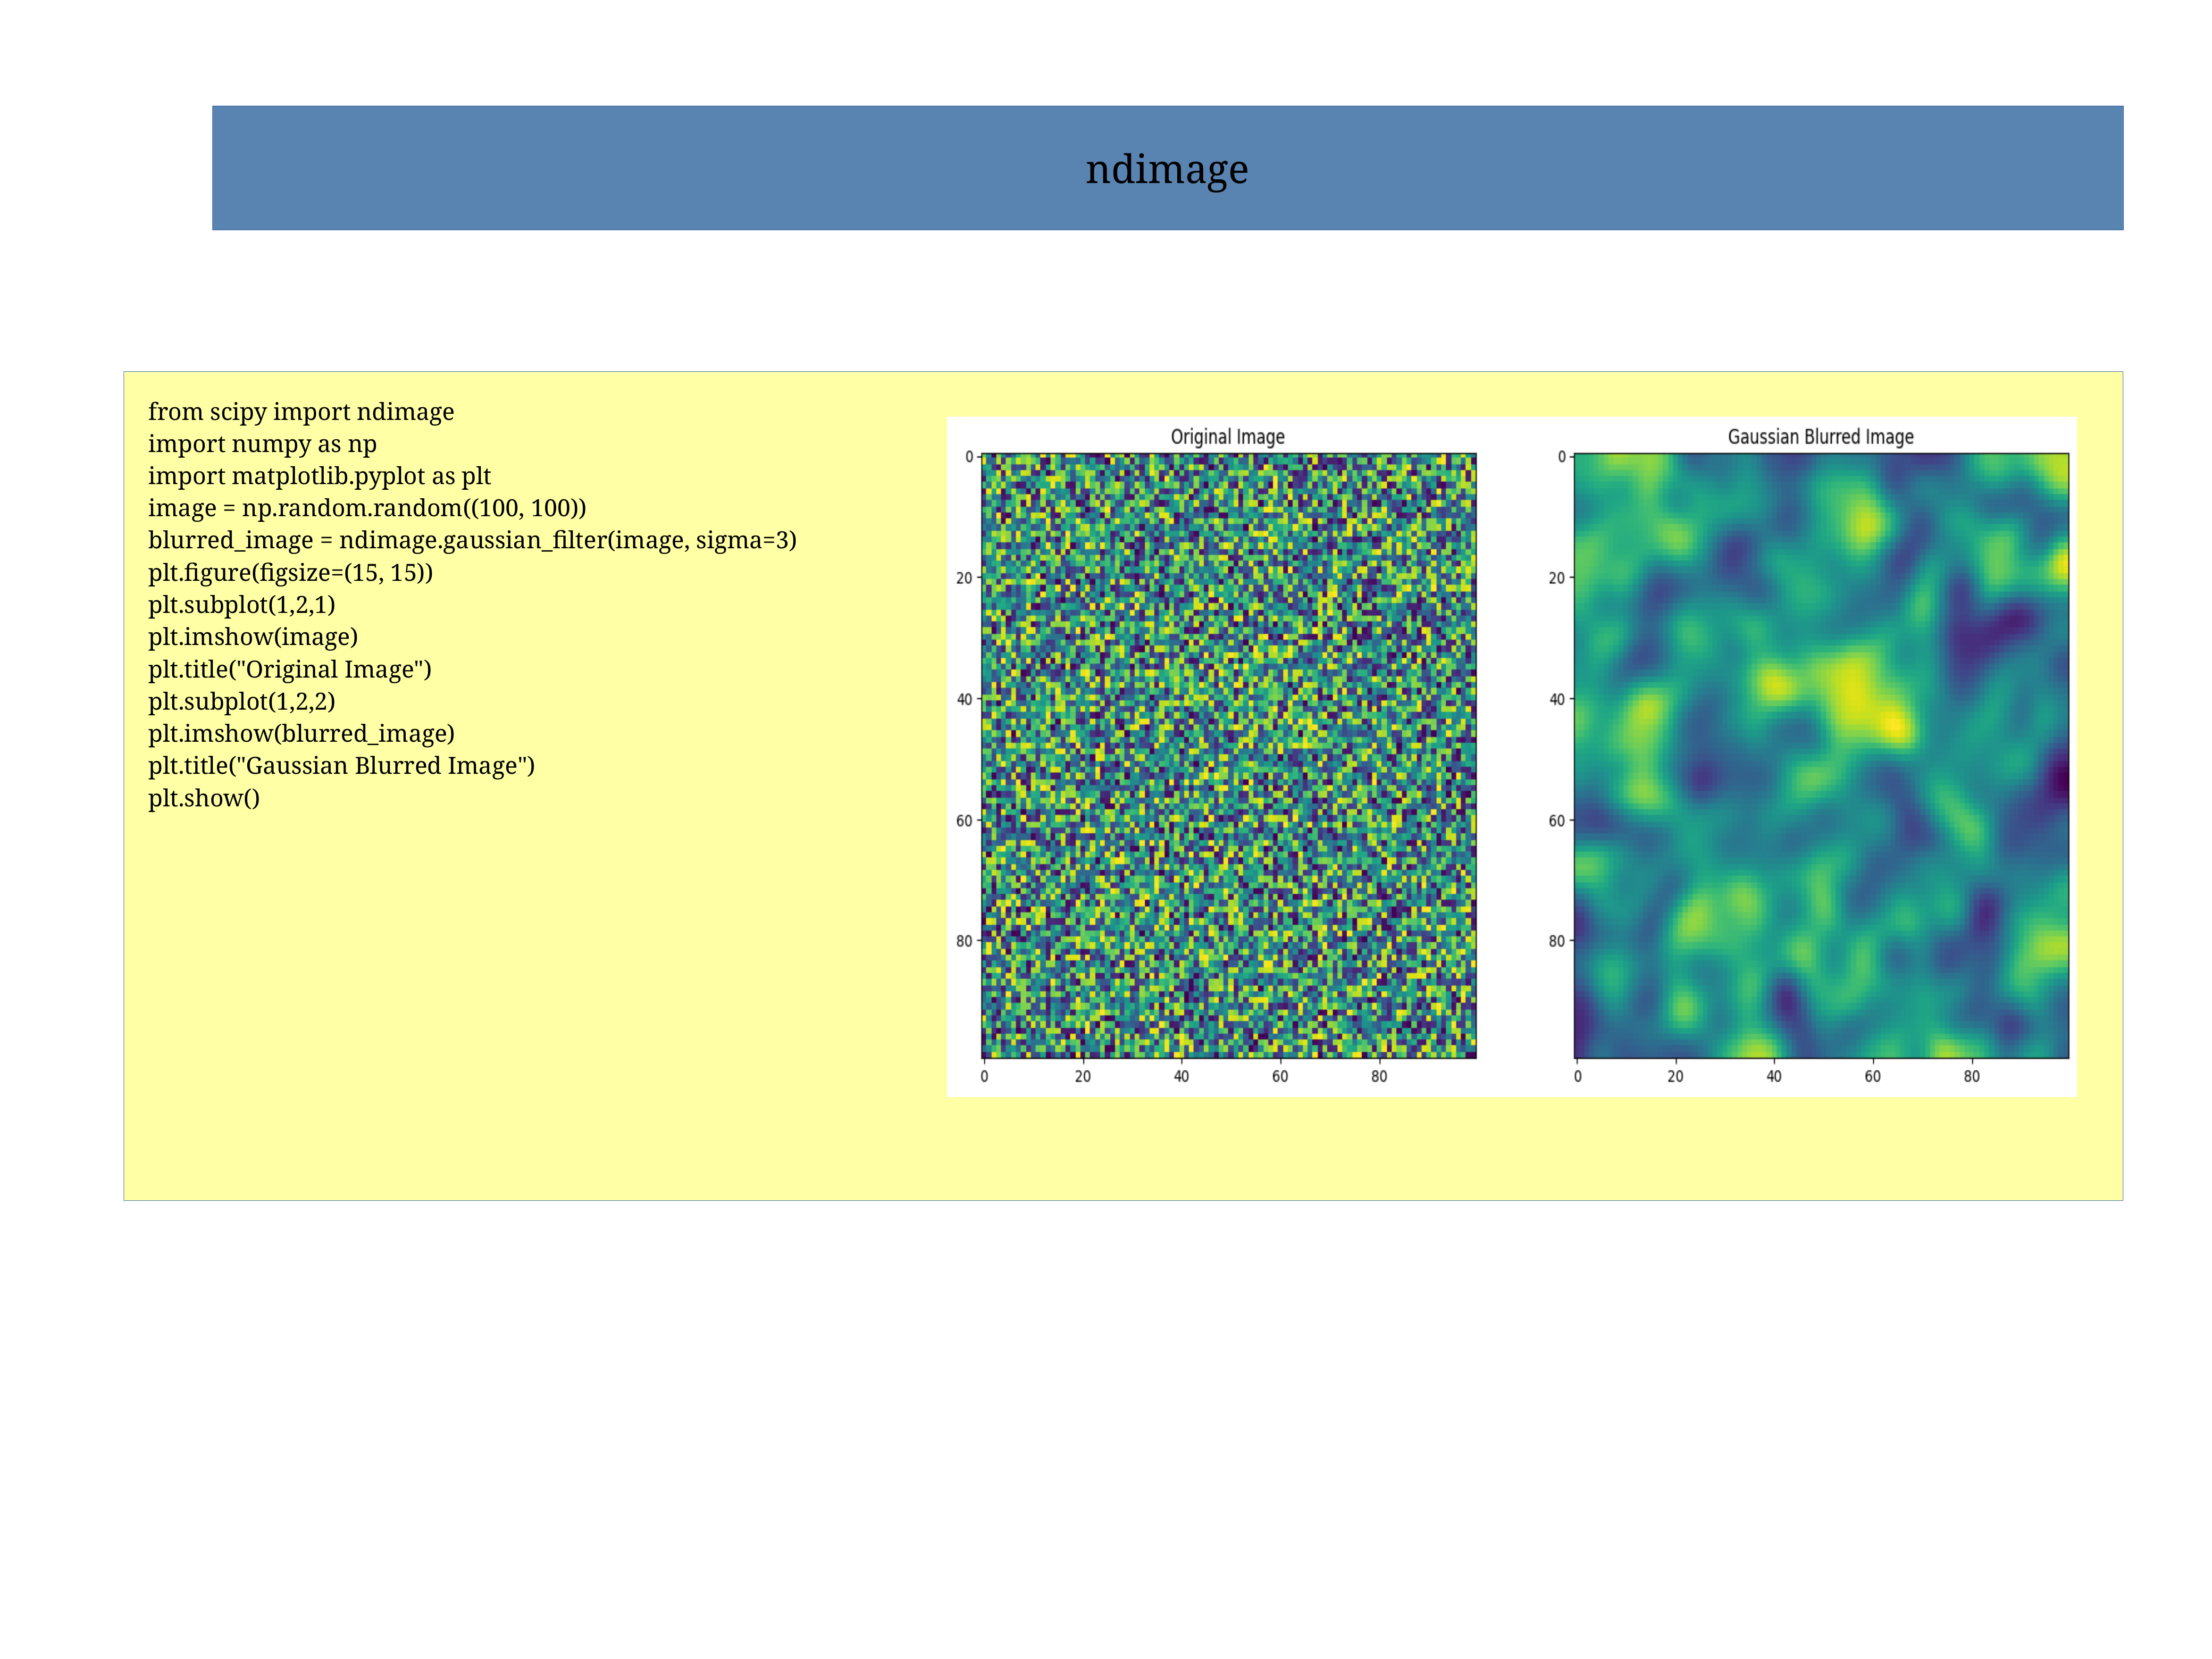

ndimage
from scipy import ndimage
import numpy as np
import matplotlib.pyplot as plt
image = np.random.random((100, 100))
blurred_image = ndimage.gaussian_filter(image, sigma=3)
plt.figure(figsize=(15, 15))
plt.subplot(1,2,1)
plt.imshow(image)
plt.title("Original Image")
plt.subplot(1,2,2)
plt.imshow(blurred_image)
plt.title("Gaussian Blurred Image")
plt.show()